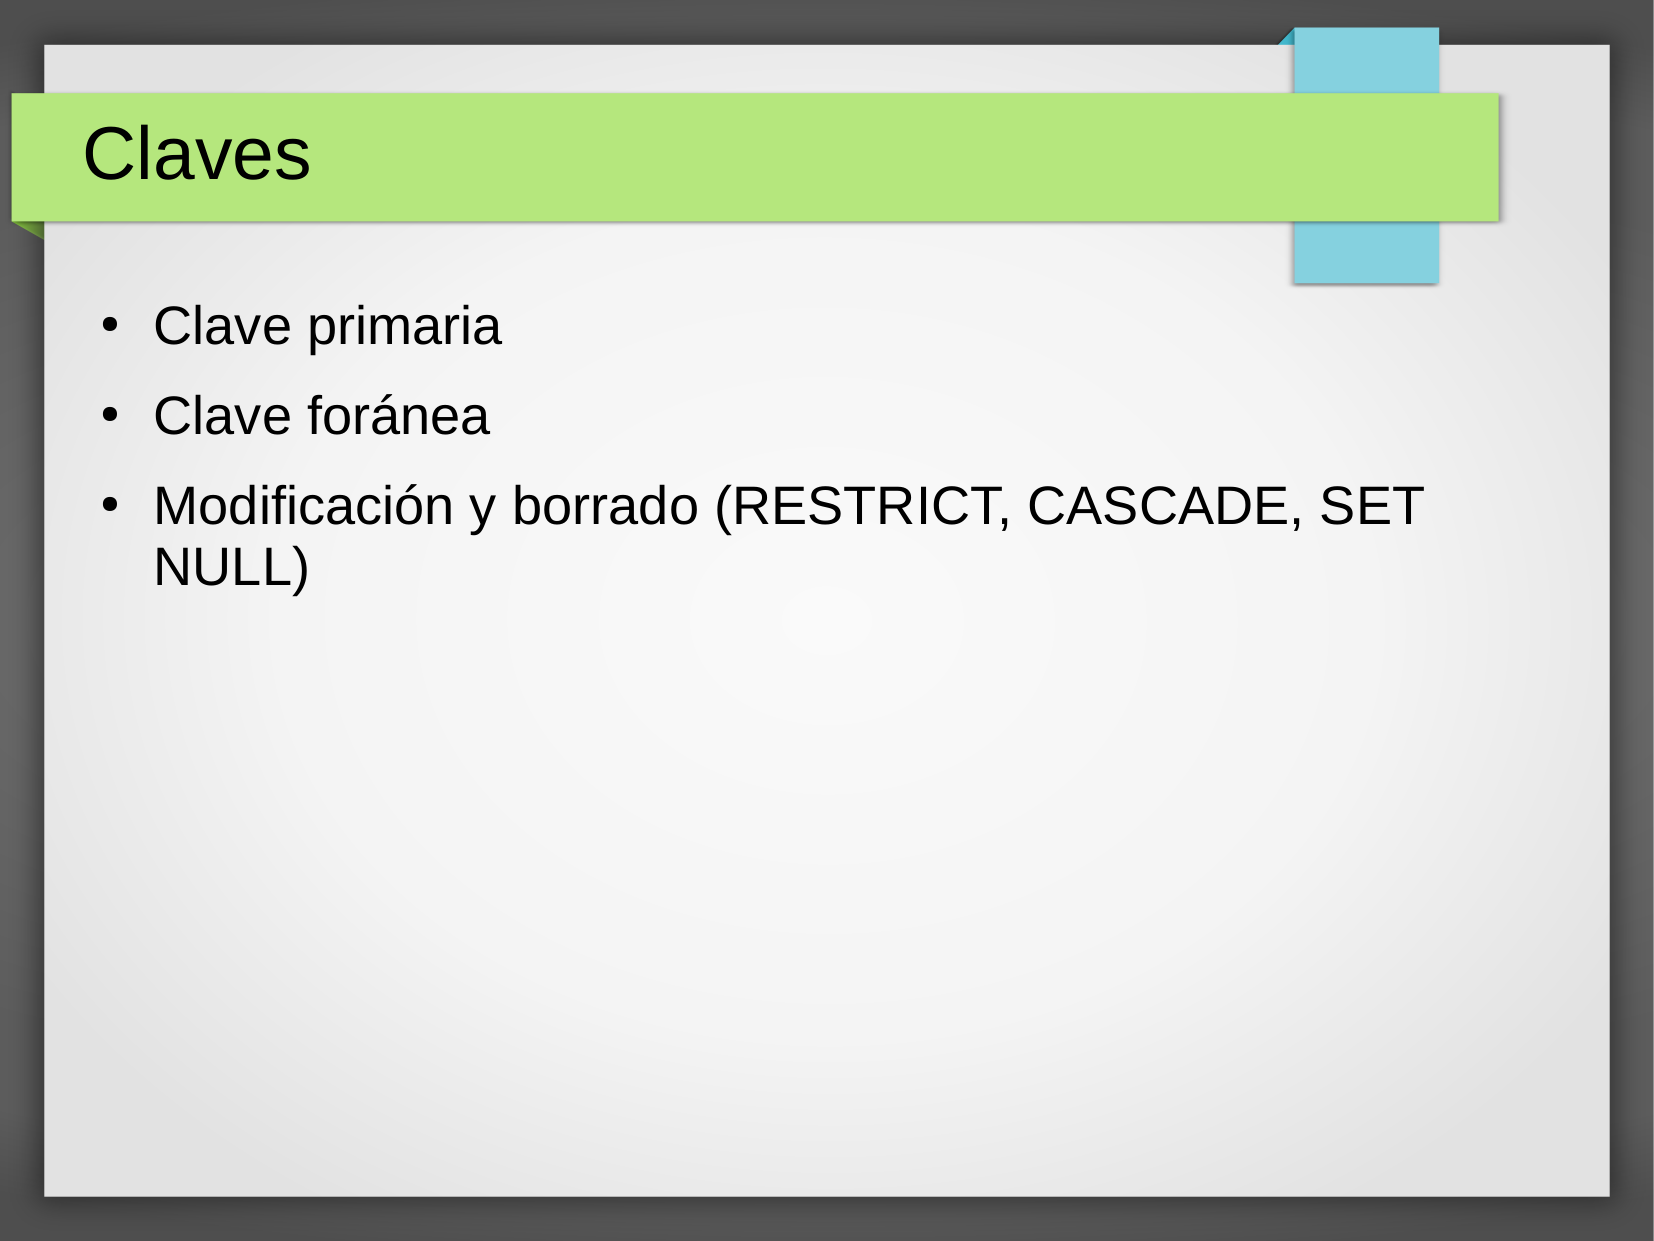

# Claves
Clave primaria
Clave foránea
Modificación y borrado (RESTRICT, CASCADE, SET NULL)